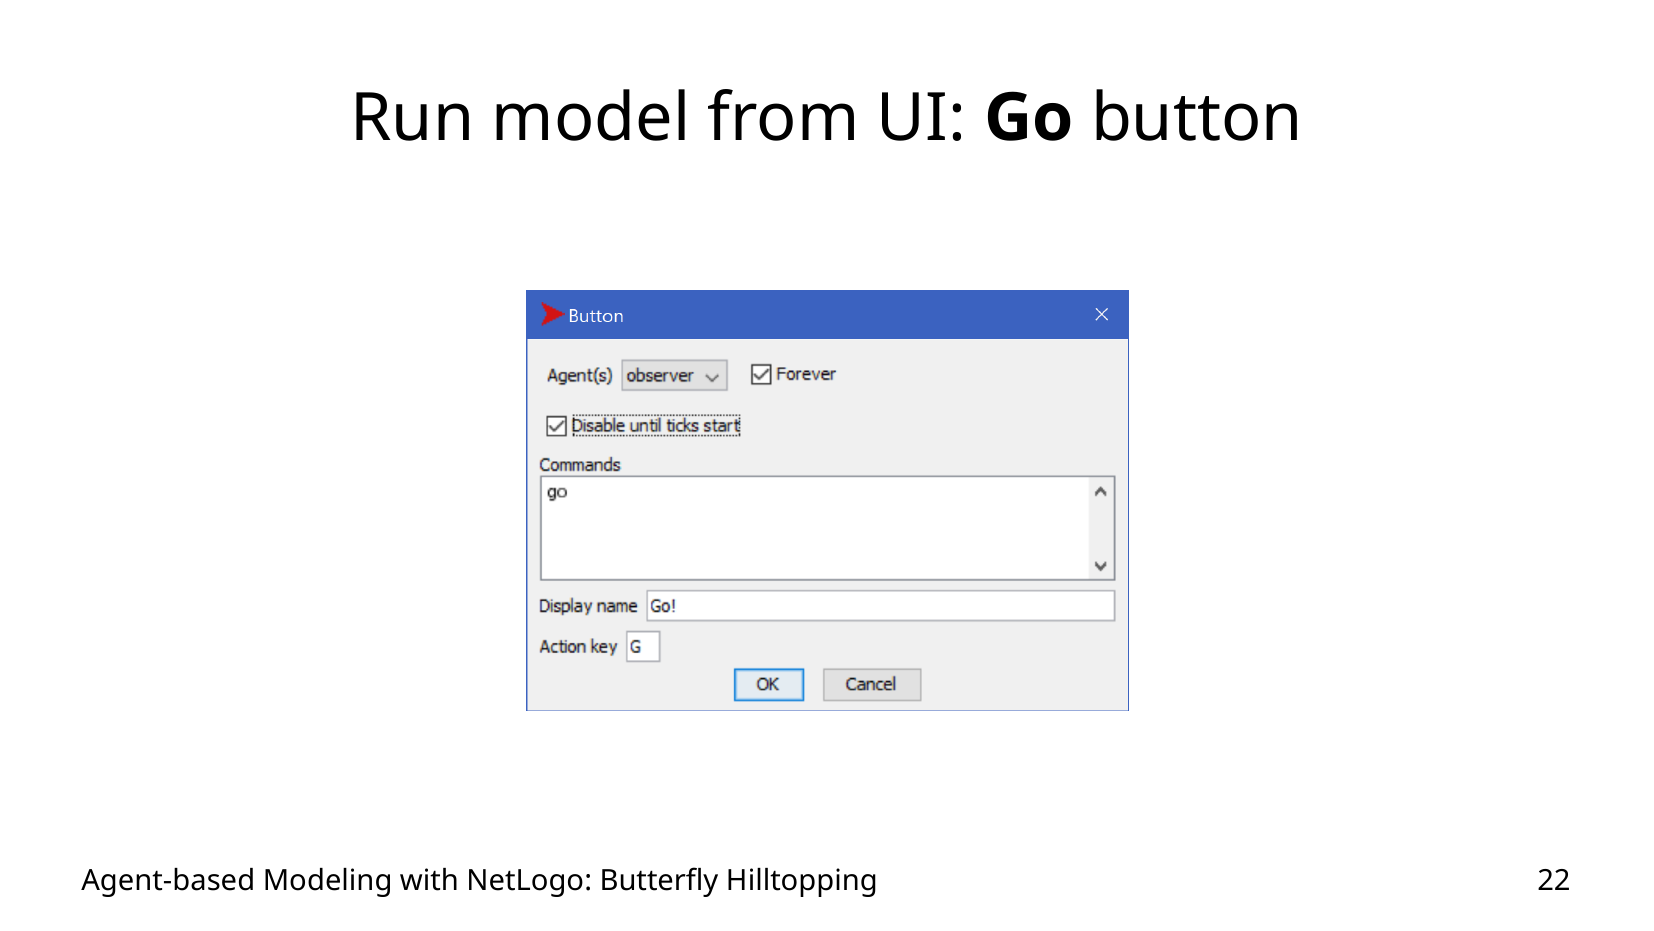

# Run model from UI: Go button
Agent-based Modeling with NetLogo: Butterfly Hilltopping
22